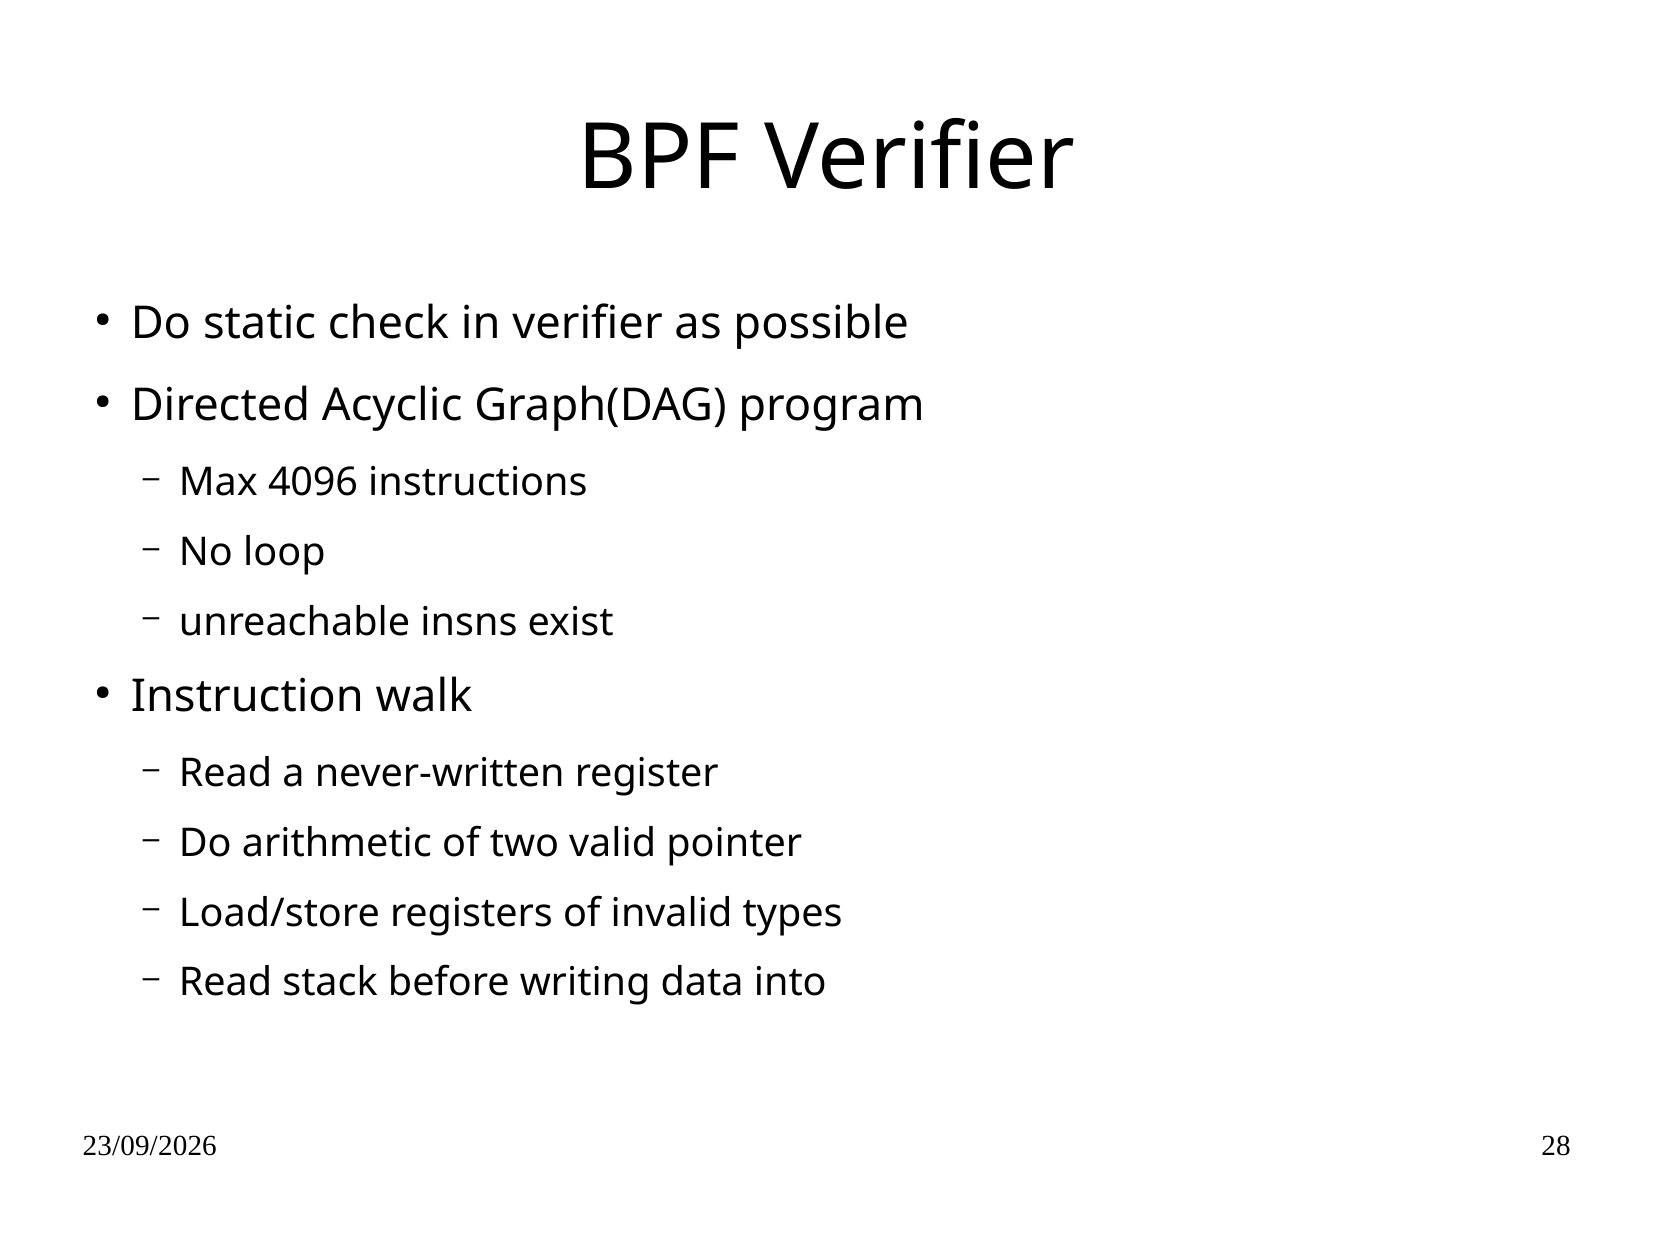

# BPF Verifier
Do static check in verifier as possible
Directed Acyclic Graph(DAG) program
Max 4096 instructions
No loop
unreachable insns exist
Instruction walk
Read a never-written register
Do arithmetic of two valid pointer
Load/store registers of invalid types
Read stack before writing data into
28